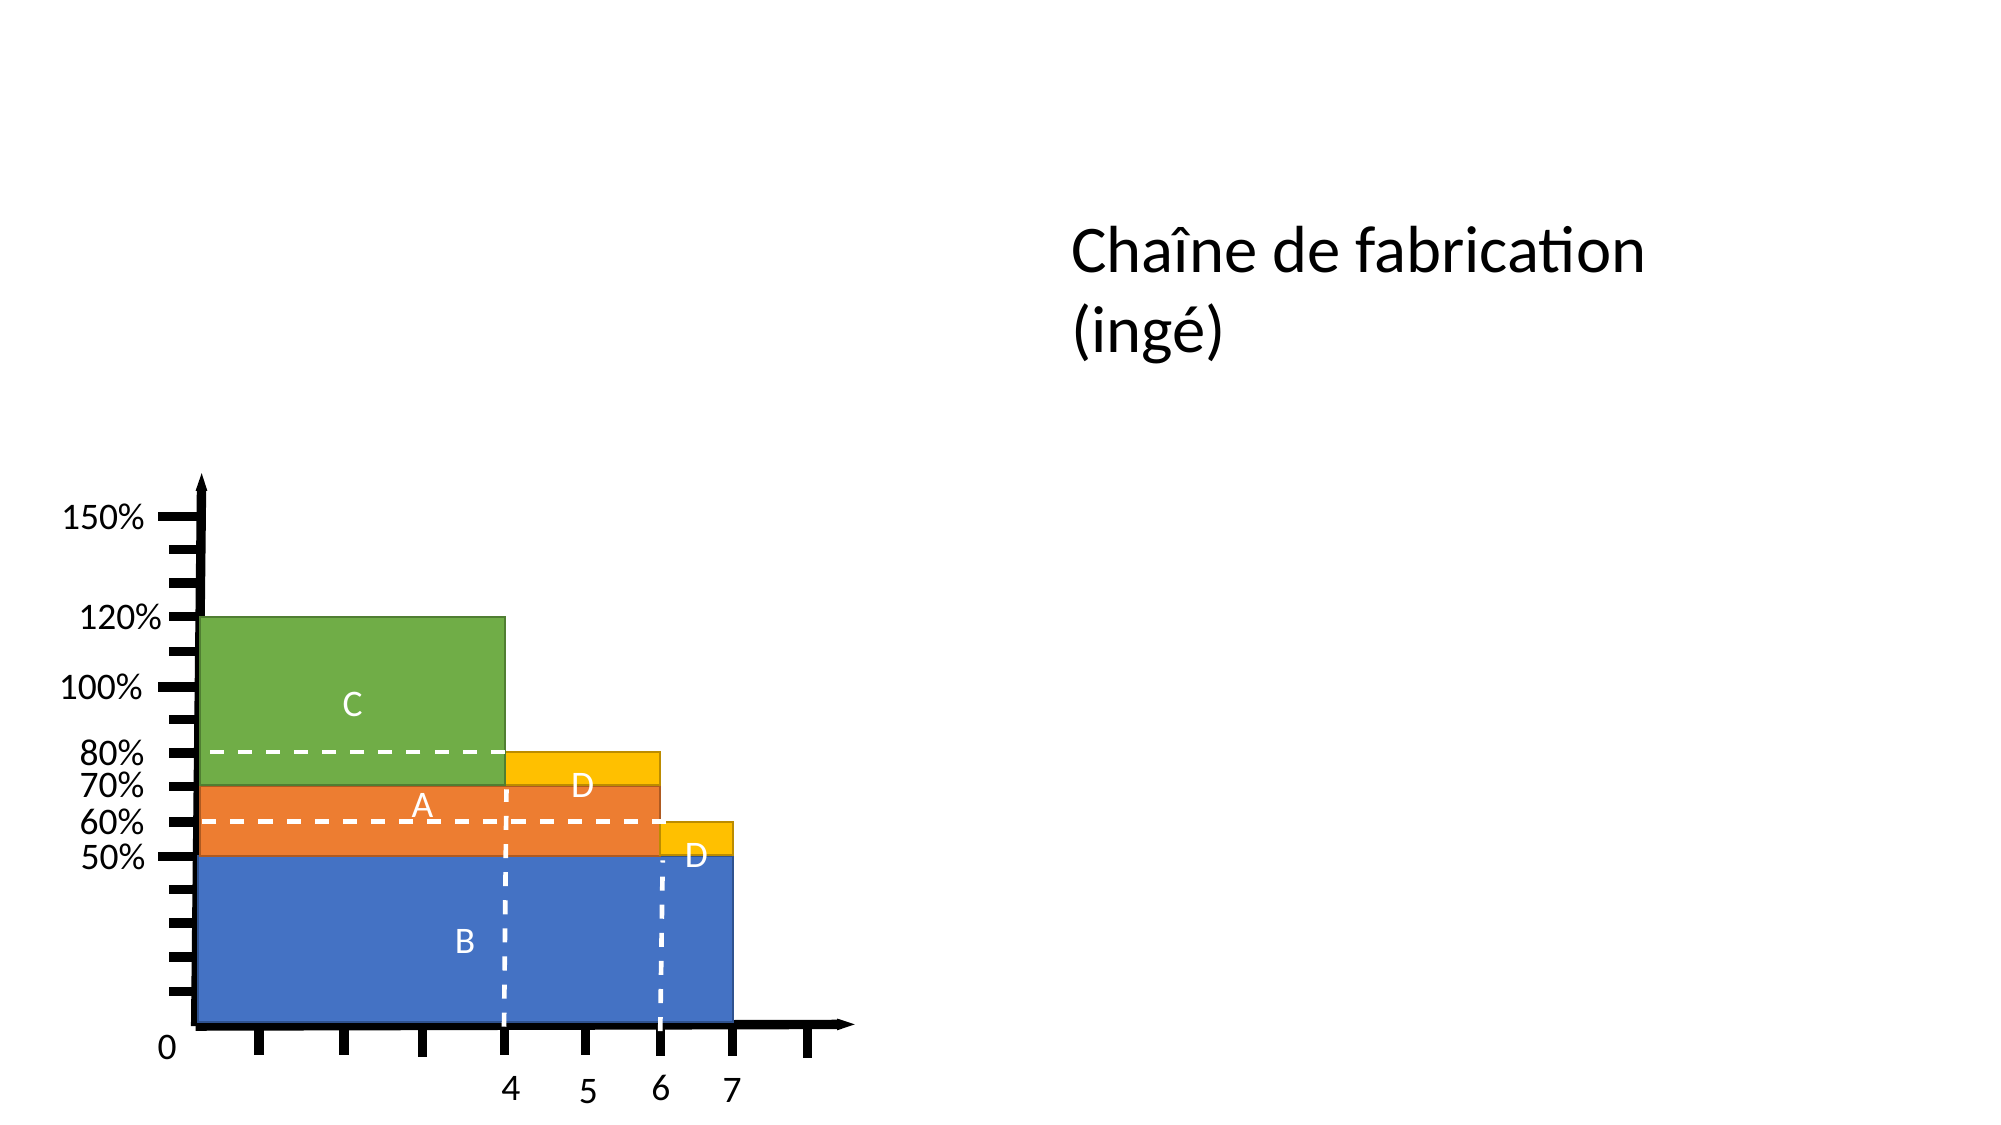

Chaîne de fabrication (ingé)
150%
120%
C
100%
80%
70%
D
A
60%
D
50%
B
0
4
6
7
5